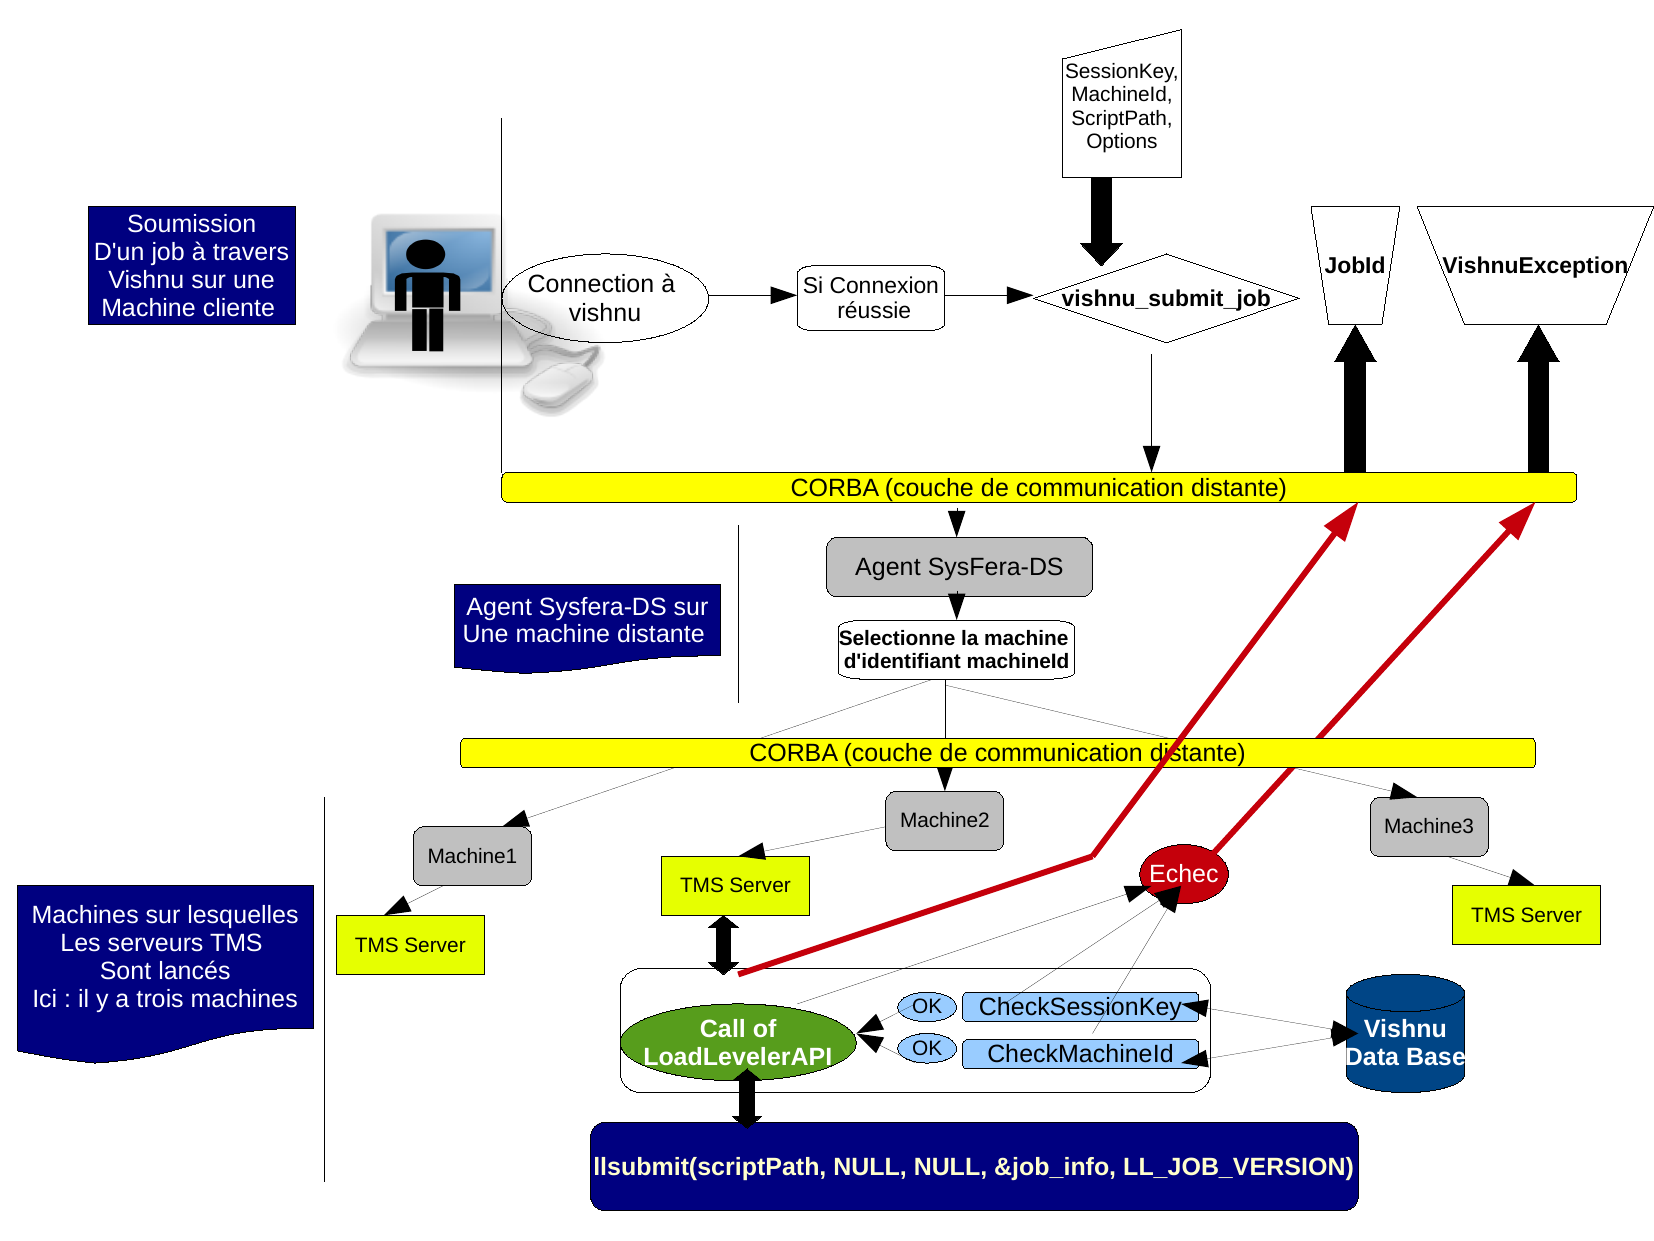

SessionKey,
MachineId,
ScriptPath,
Options
Soumission
D'un job à travers
 Vishnu sur une
Machine cliente
JobId
VishnuException
Connection à
vishnu
vishnu_submit_job
Si Connexion
 réussie
CORBA (couche de communication distante)
Agent SysFera-DS
Agent Sysfera-DS sur
Une machine distante
Selectionne la machine
d'identifiant machineId
CORBA (couche de communication distante)
Machine2
Machine3
Machine1
Echec
TMS Server
Machines sur lesquelles
Les serveurs TMS
Sont lancés
Ici : il y a trois machines
TMS Server
TMS Server
Vishnu
Data Base
OK
CheckSessionKey
Call of
LoadLevelerAPI
OK
CheckMachineId
llsubmit(scriptPath, NULL, NULL, &job_info, LL_JOB_VERSION)